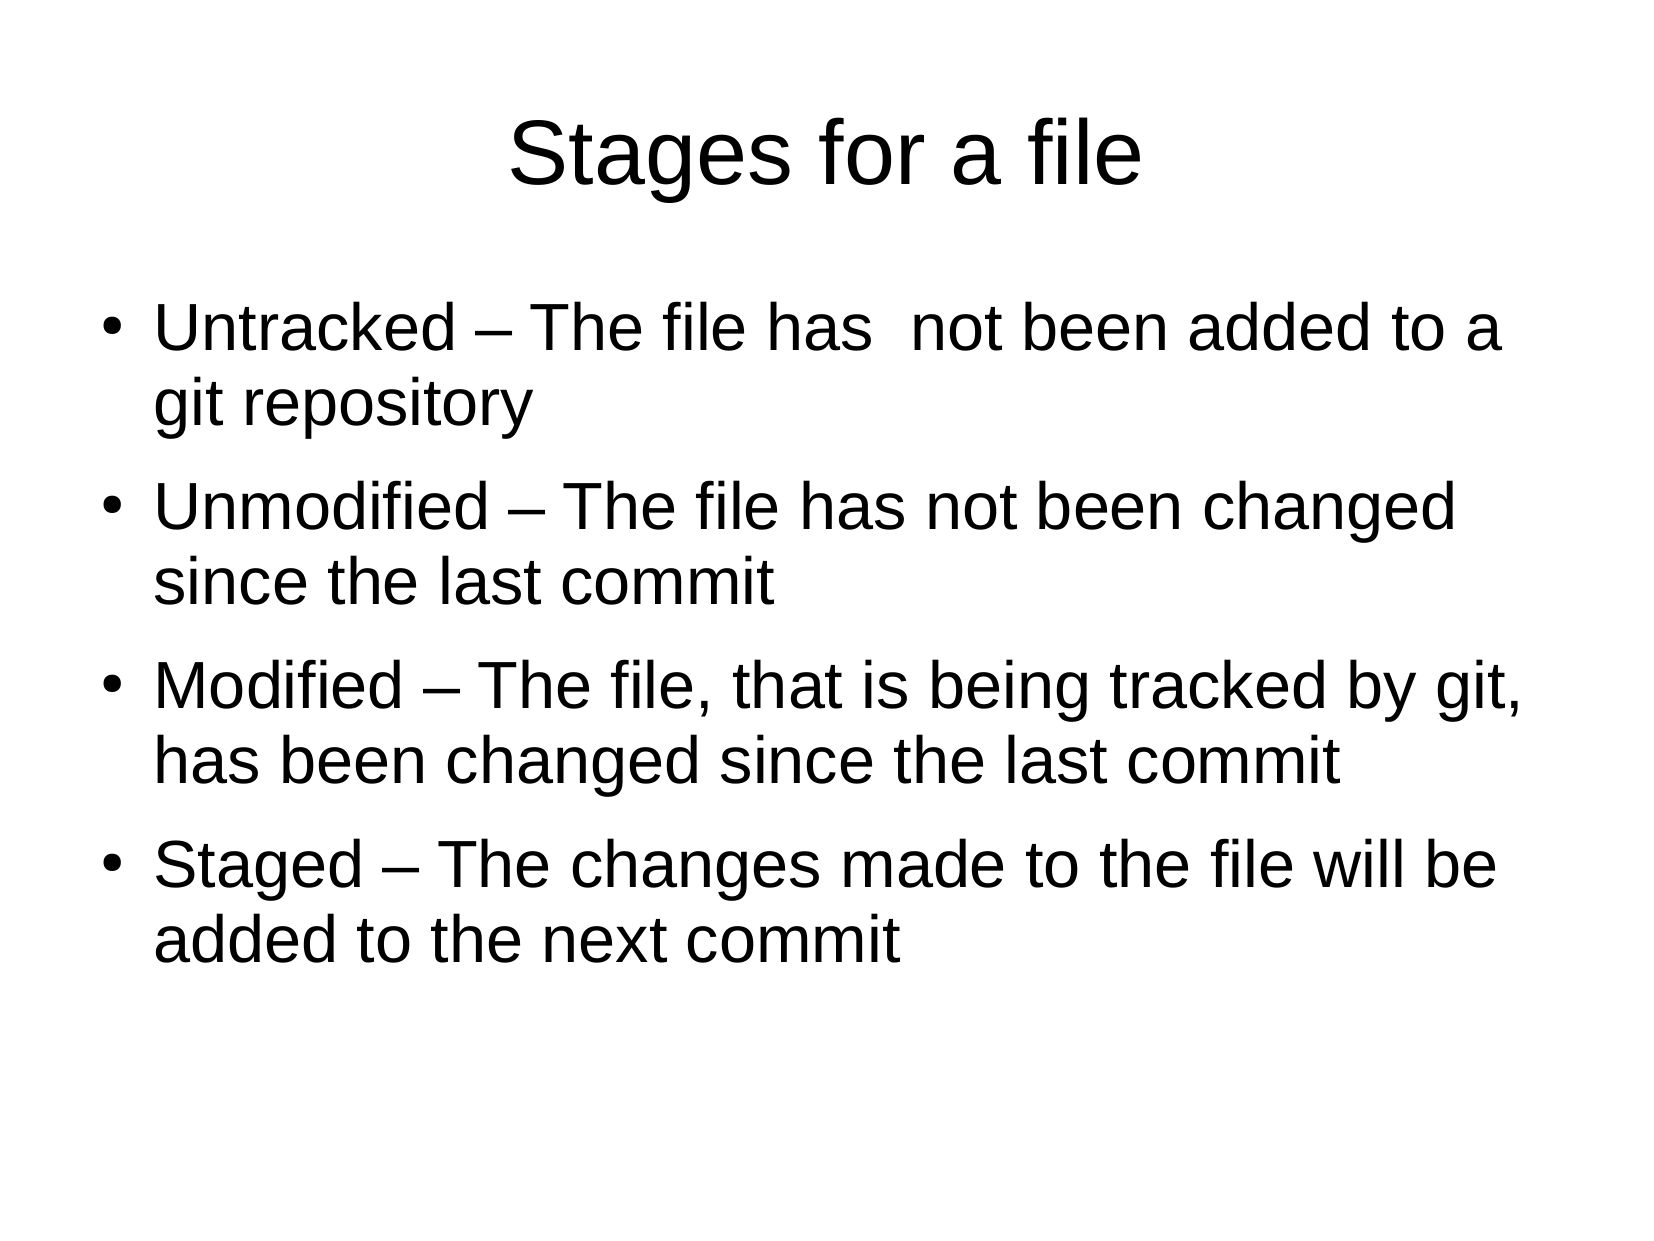

# Stages for a file
Untracked – The file has not been added to a git repository
Unmodified – The file has not been changed since the last commit
Modified – The file, that is being tracked by git, has been changed since the last commit
Staged – The changes made to the file will be added to the next commit